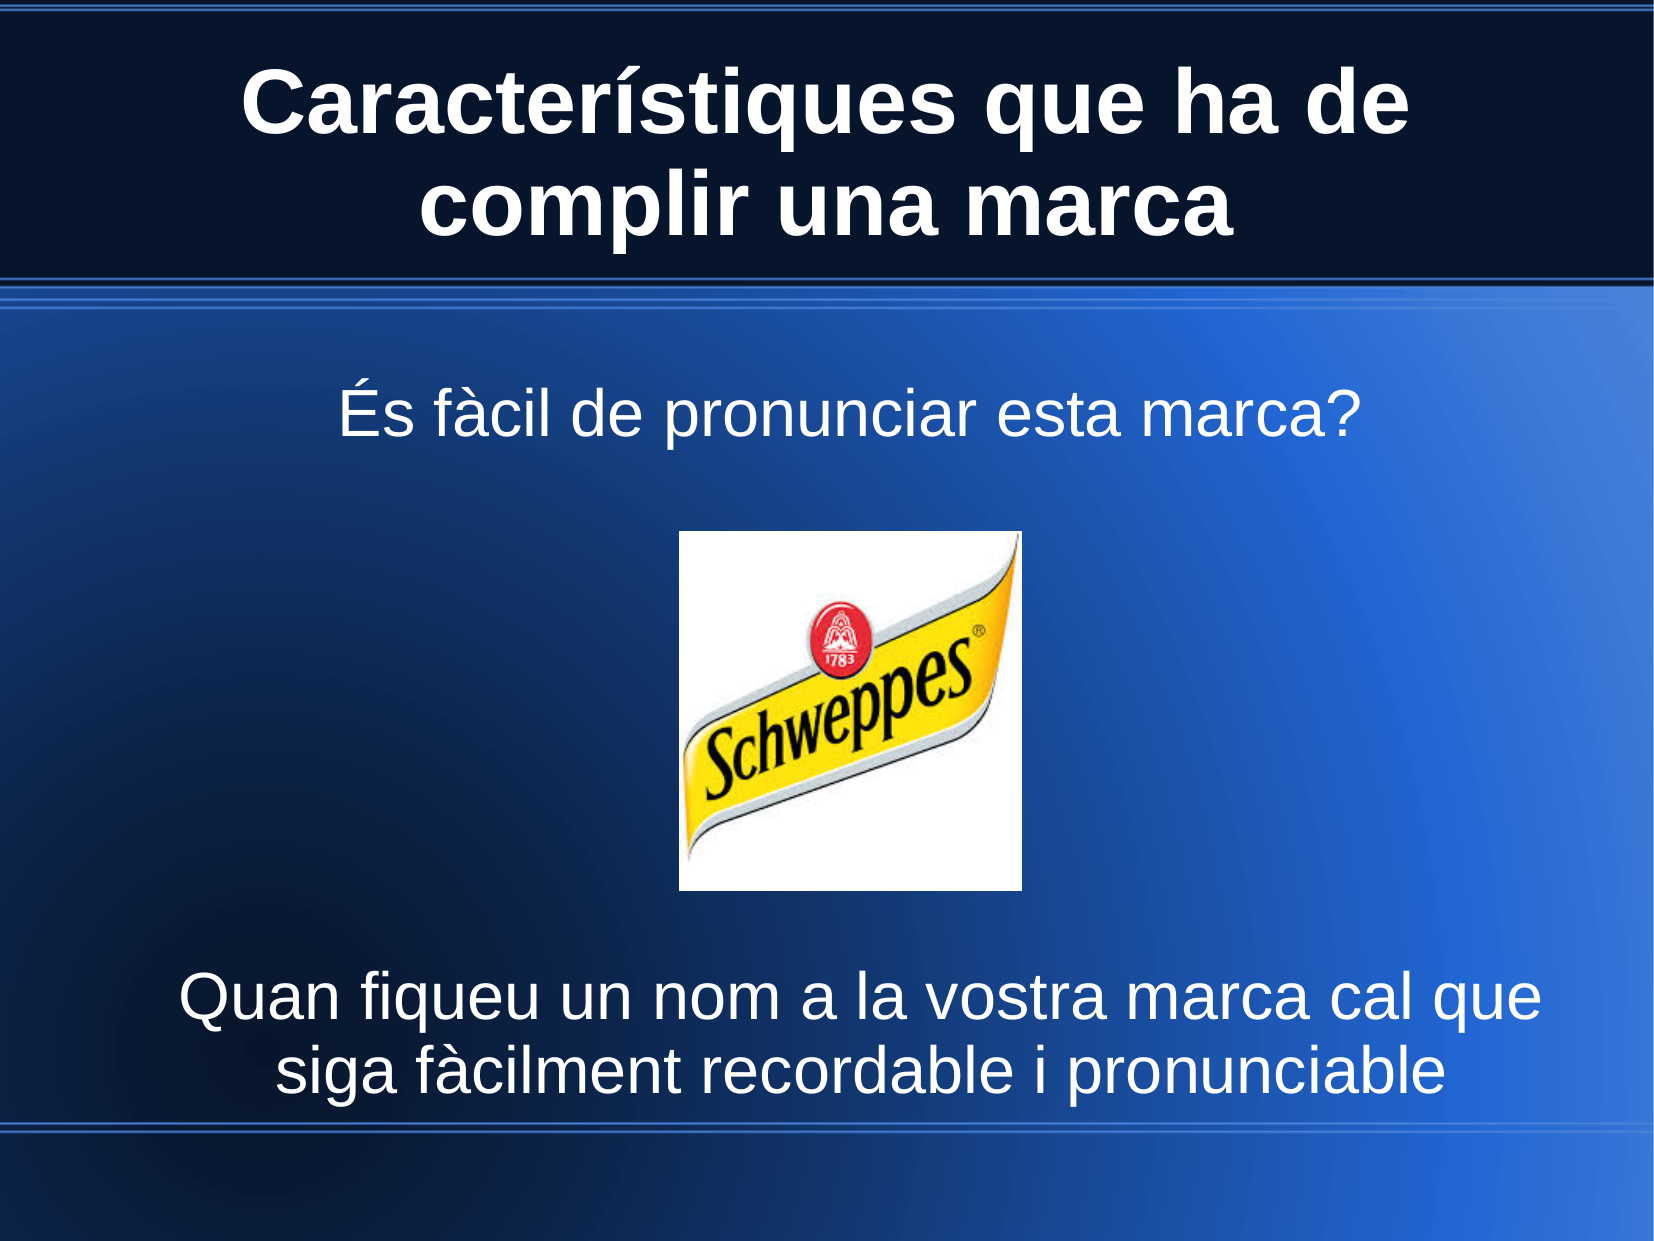

# Característiques que ha de complir una marca
És fàcil de pronunciar esta marca?
Quan fiqueu un nom a la vostra marca cal que siga fàcilment recordable i pronunciable